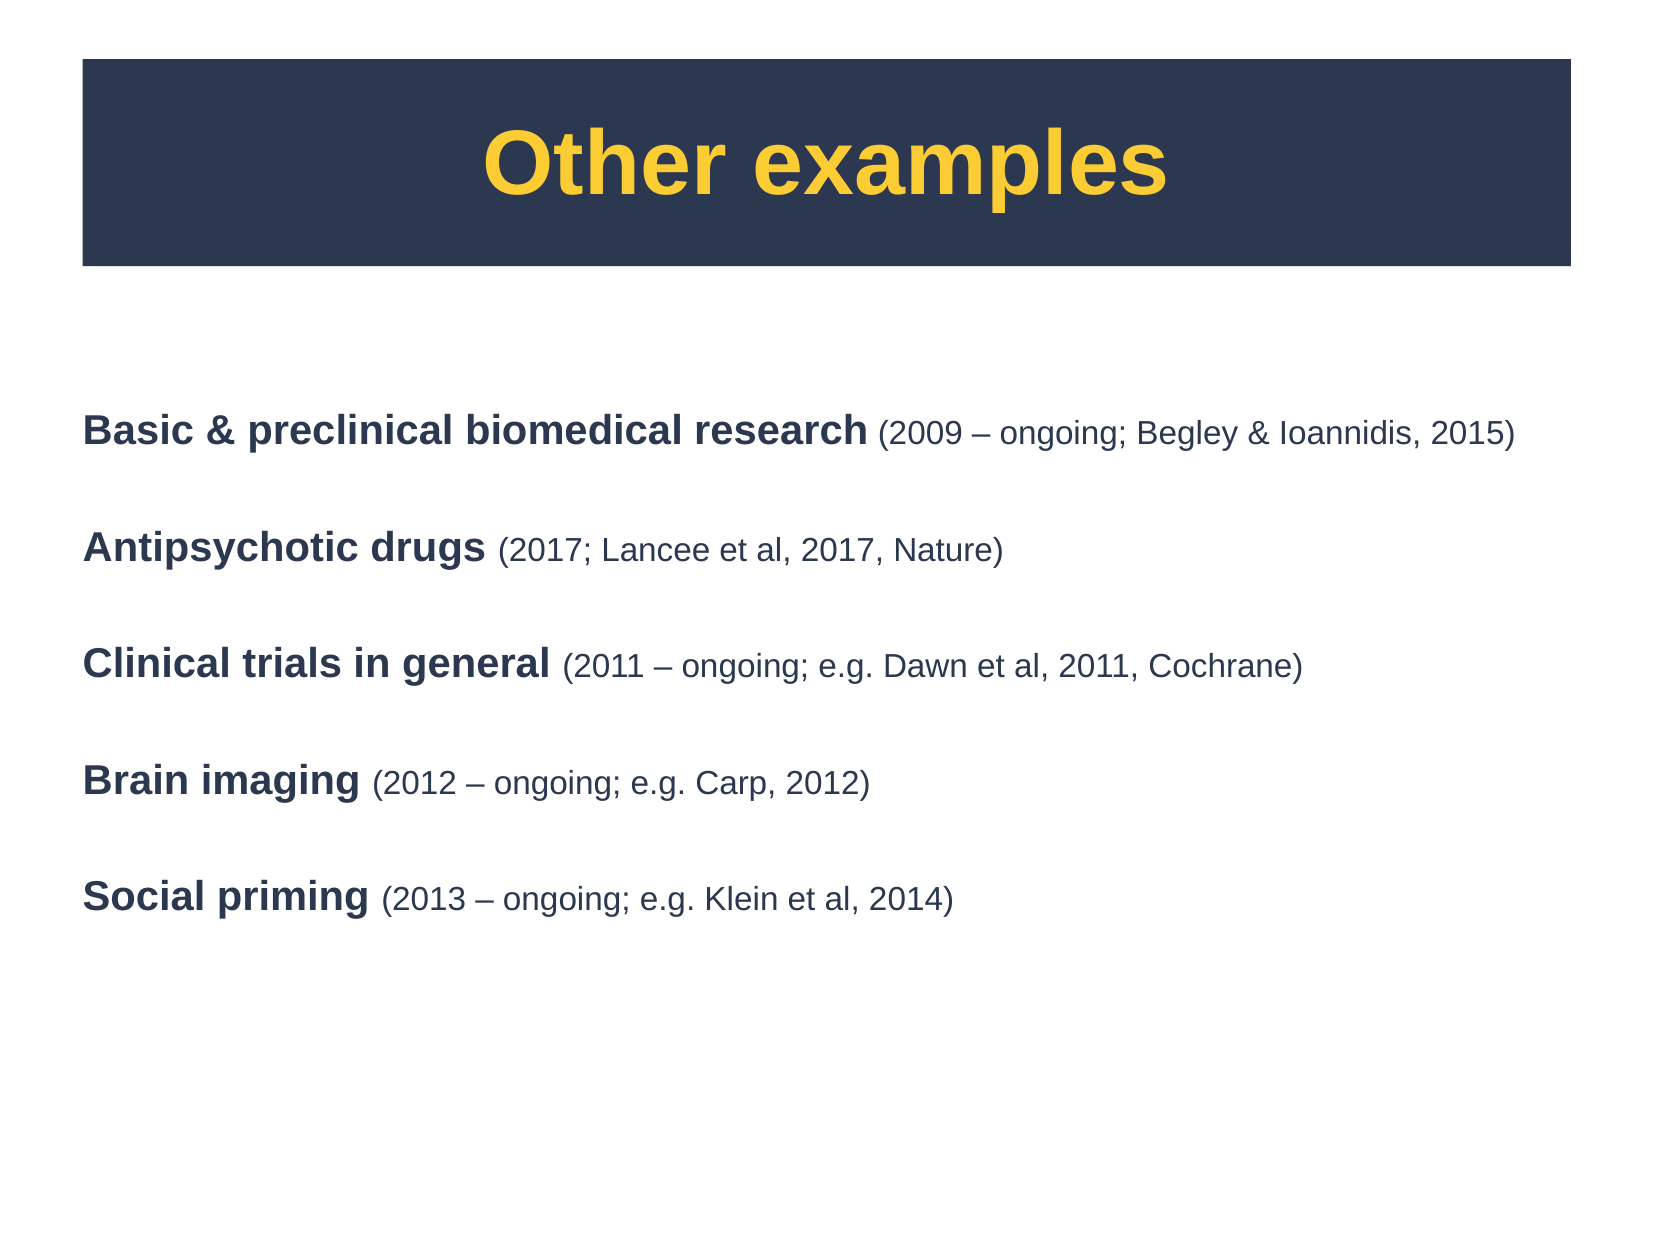

# Other examples
Basic & preclinical biomedical research (2009 – ongoing; Begley & Ioannidis, 2015)
Antipsychotic drugs (2017; Lancee et al, 2017, Nature)
Clinical trials in general (2011 – ongoing; e.g. Dawn et al, 2011, Cochrane)
Brain imaging (2012 – ongoing; e.g. Carp, 2012)
Social priming (2013 – ongoing; e.g. Klein et al, 2014)